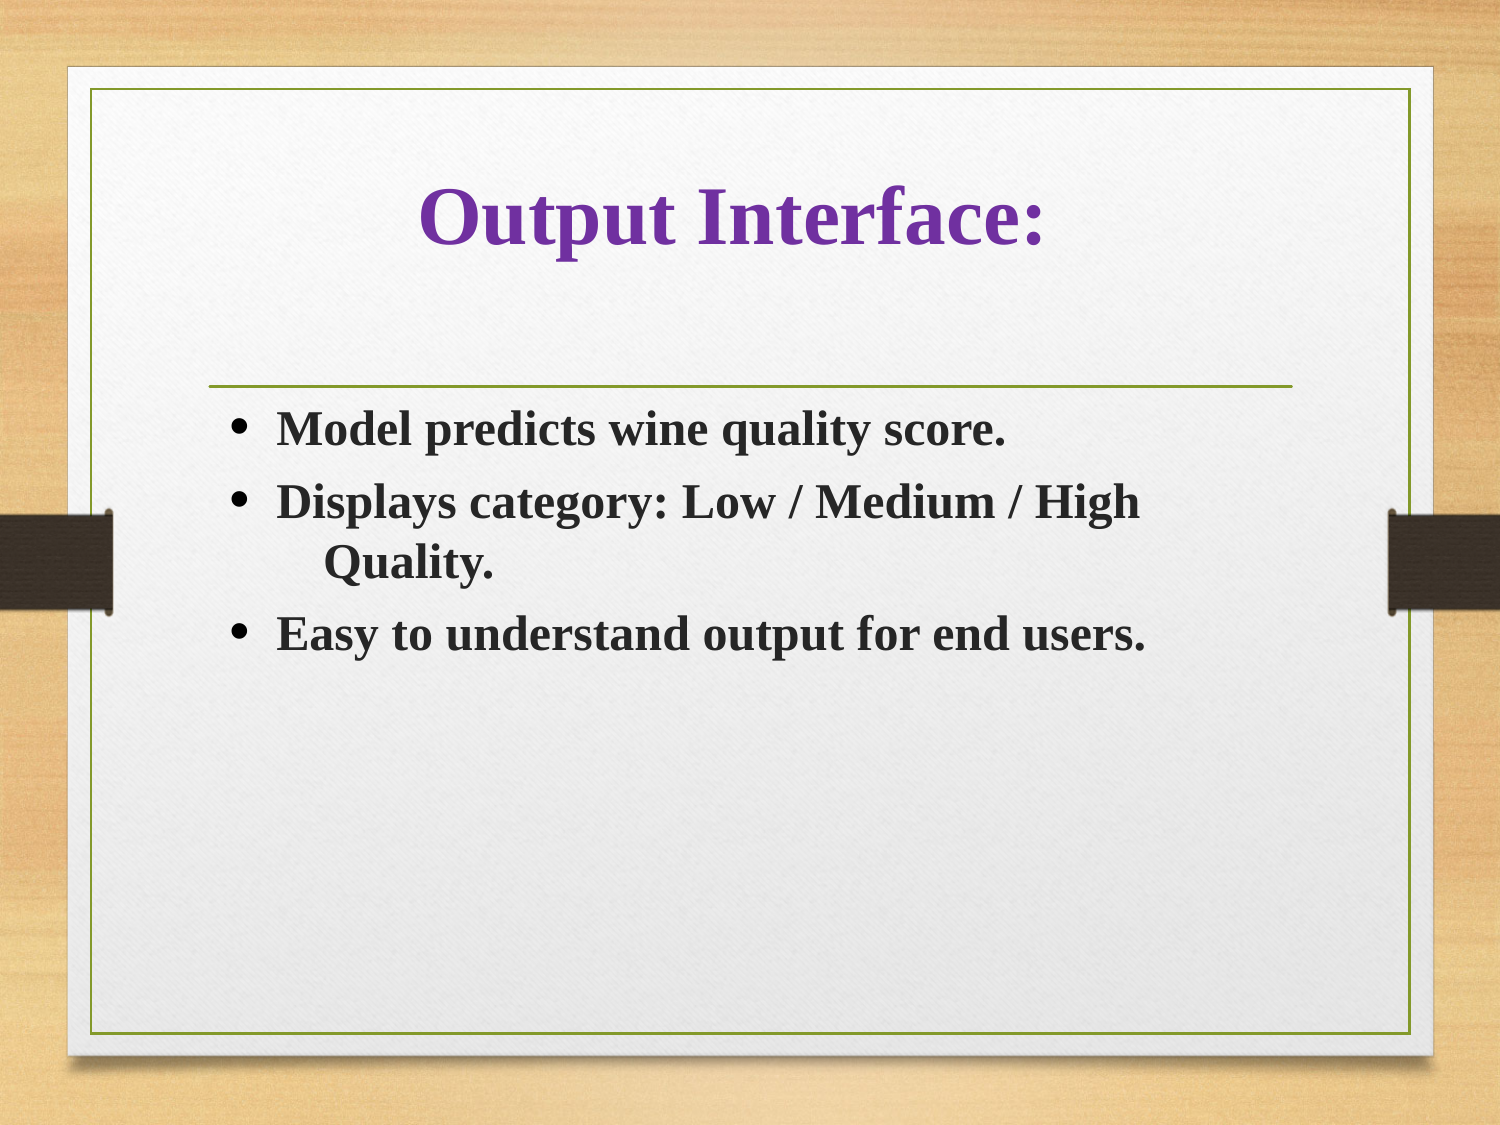

# Output Interface:
Model predicts wine quality score.
Displays category: Low / Medium / High Quality.
Easy to understand output for end users.